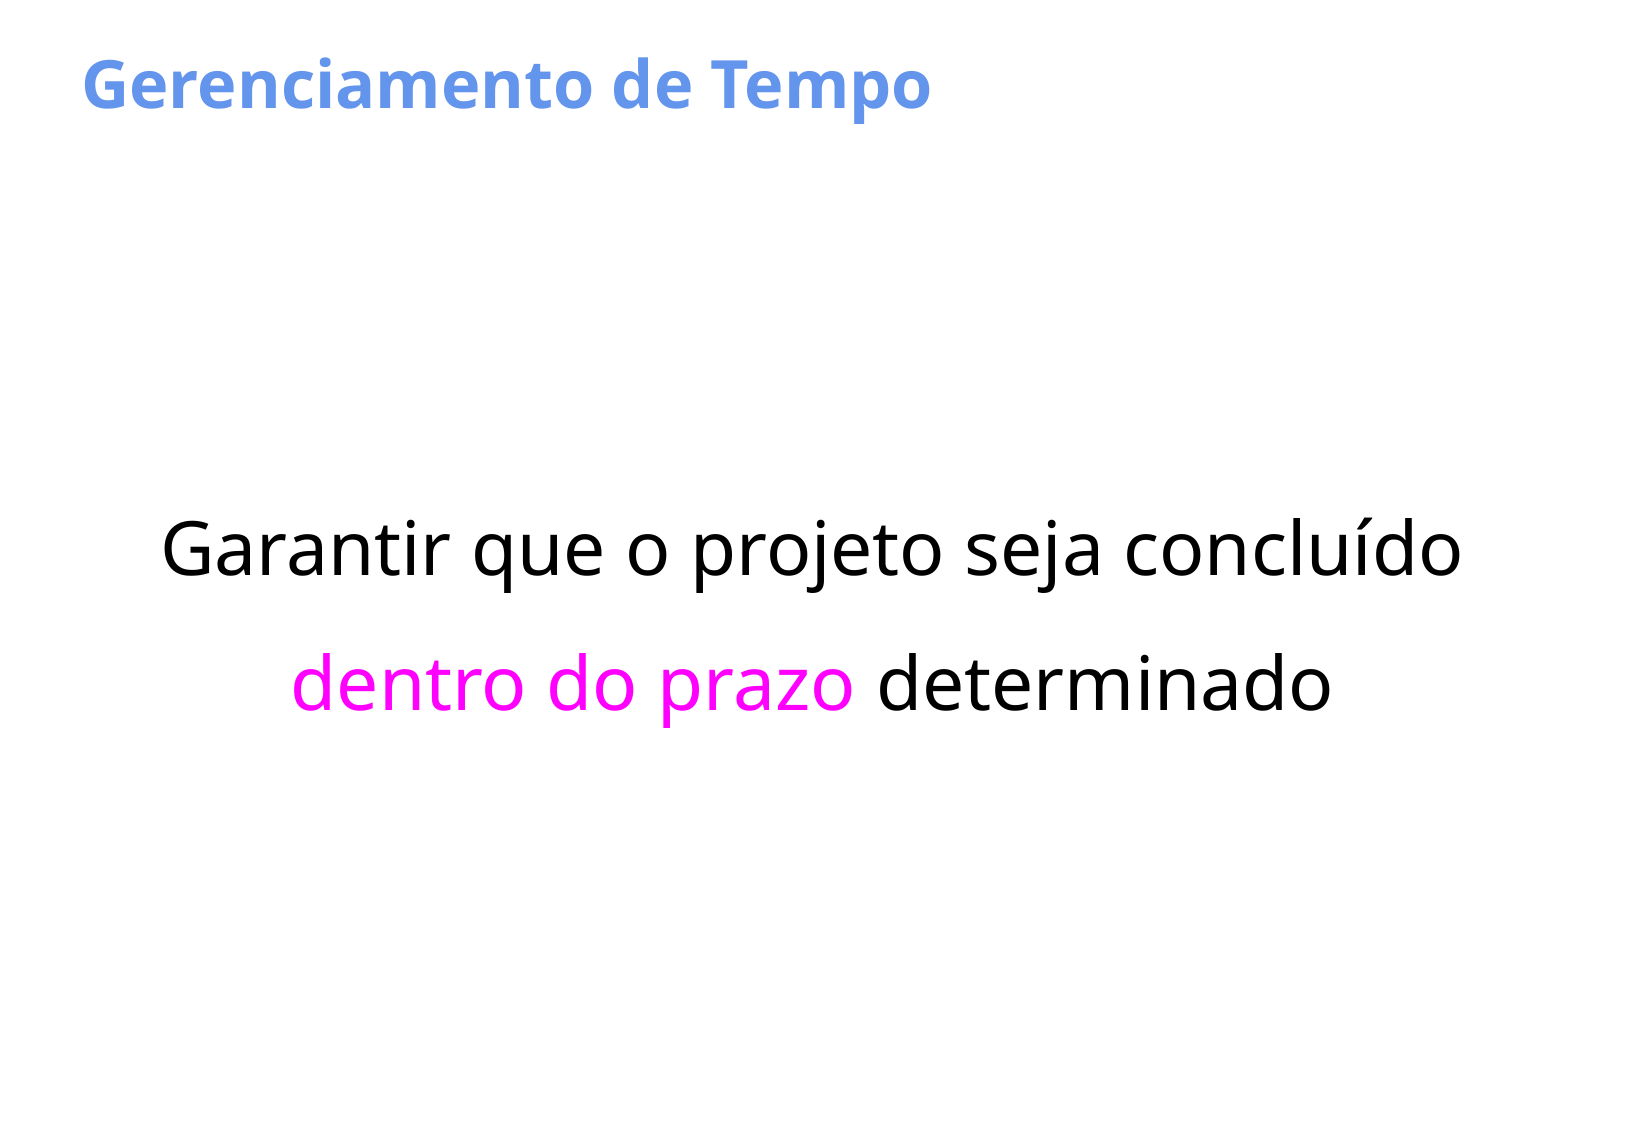

# Gerenciamento de Tempo
Garantir que o projeto seja concluído dentro do prazo determinado